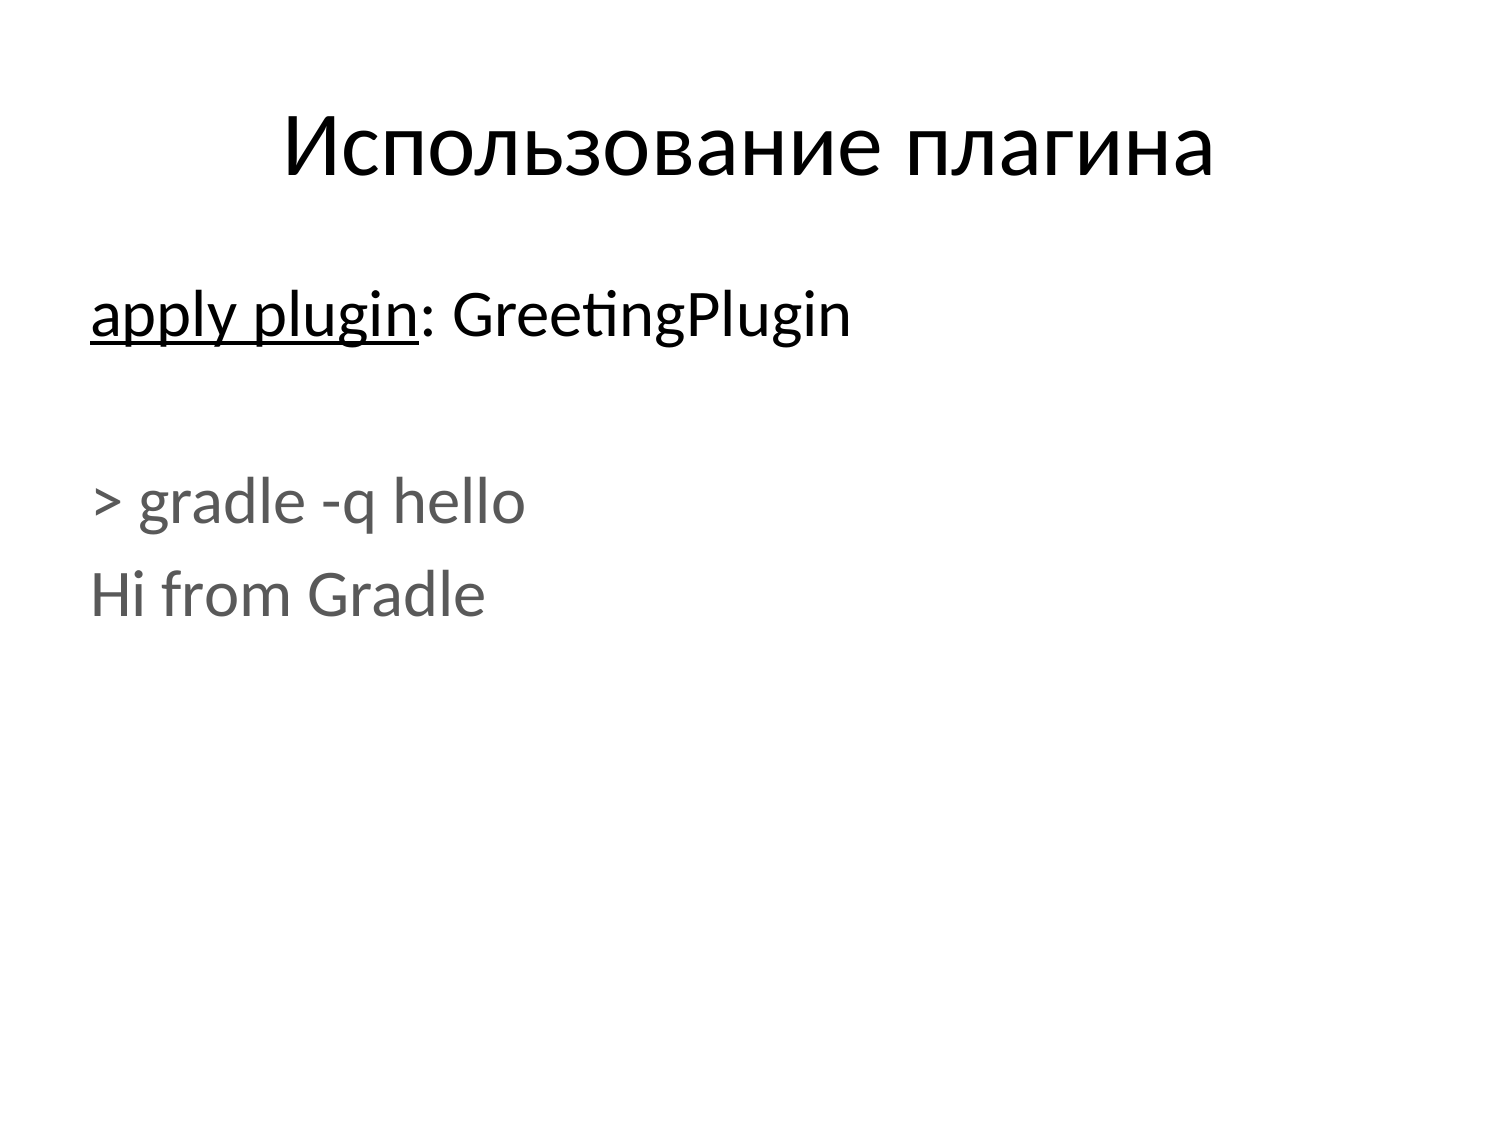

# Использование плагина
apply plugin: GreetingPlugin
> gradle -q hello
Hi from Gradle